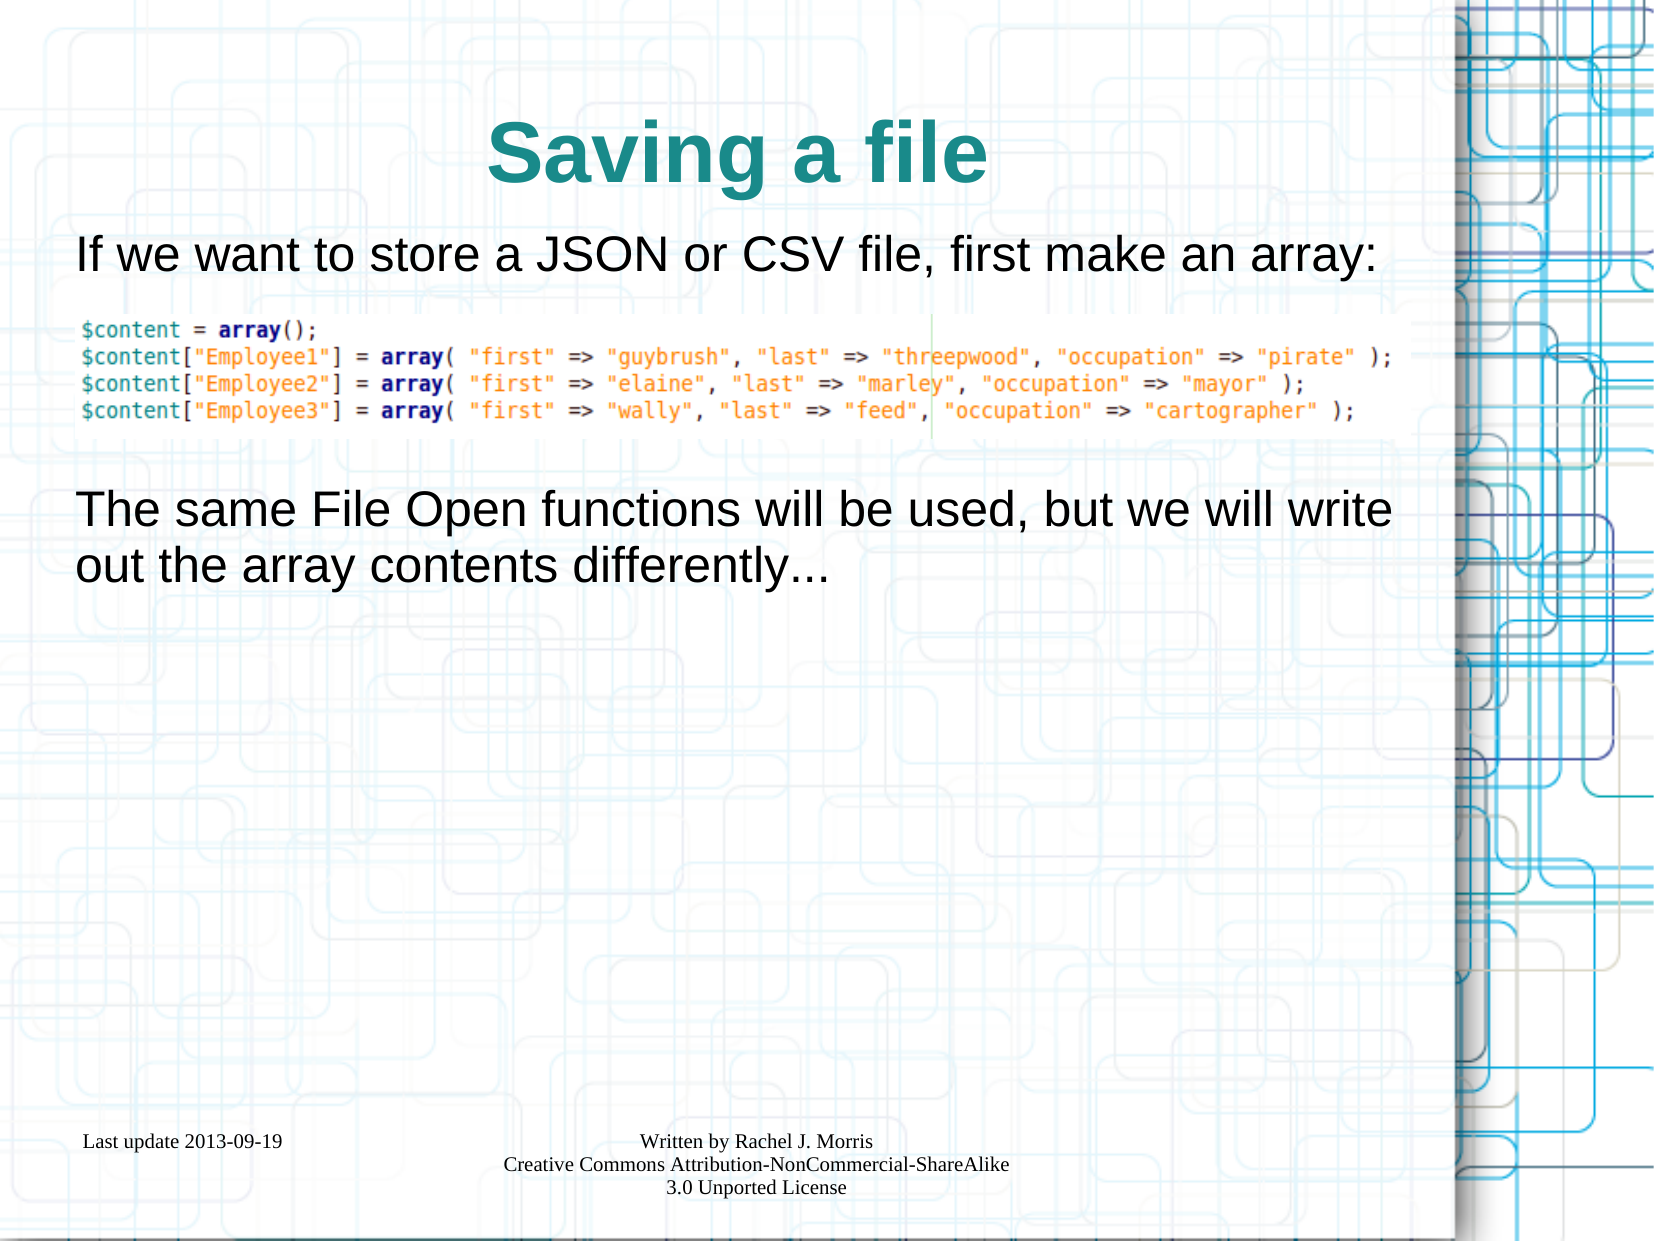

# Saving a file
If we want to store a JSON or CSV file, first make an array:
The same File Open functions will be used, but we will write out the array contents differently...